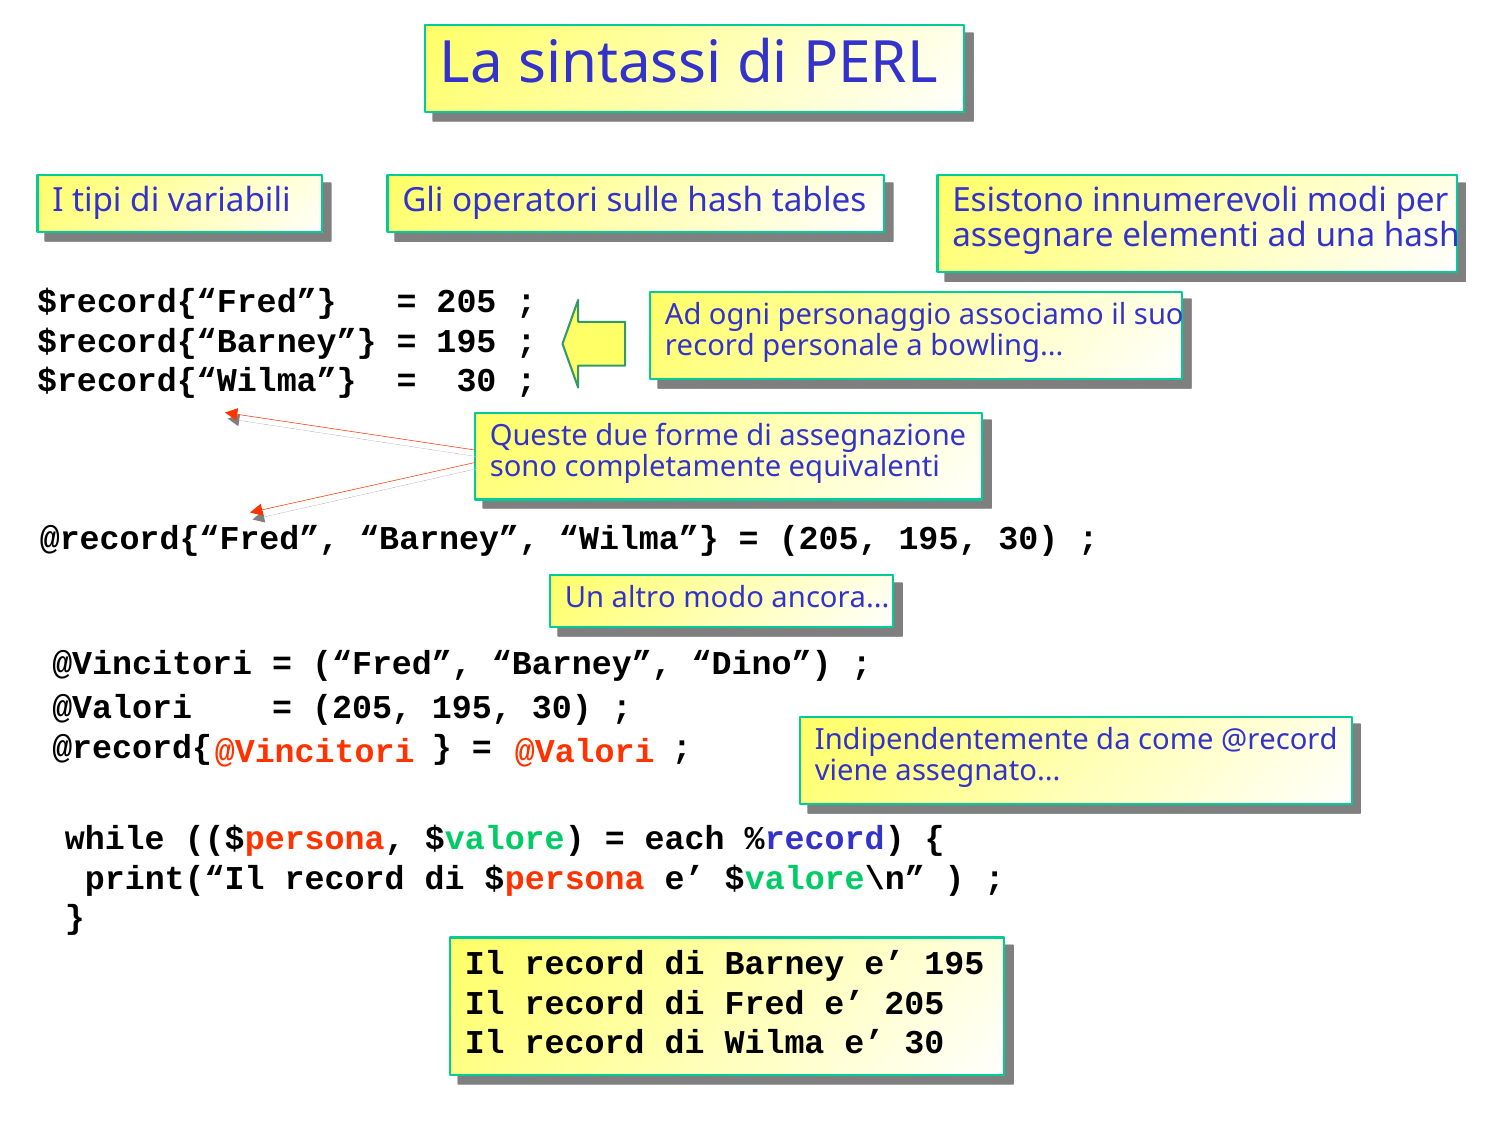

La sintassi di PERL
I tipi di variabili
Gli operatori sulle hash tables
Esistono innumerevoli modi per
assegnare elementi ad una hash
$record{“Fred”} = 205 ;
$record{“Barney”} = 195 ;
$record{“Wilma”} = 30 ;
Ad ogni personaggio associamo il suo
record personale a bowling...
Queste due forme di assegnazione
sono completamente equivalenti
@record{“Fred”, “Barney”, “Wilma”} = (205, 195, 30) ;
Un altro modo ancora...
@Vincitori = (“Fred”, “Barney”, “Dino”) ;
@Valori = (205, 195, 30) ;
@record{ } = ;
Indipendentemente da come @record
viene assegnato...
@Vincitori
@Valori
while (($persona, $valore) = each %record) {
 print(“Il record di $persona e’ $valore\n” ) ;
}
Il record di Barney e’ 195
Il record di Fred e’ 205
Il record di Wilma e’ 30